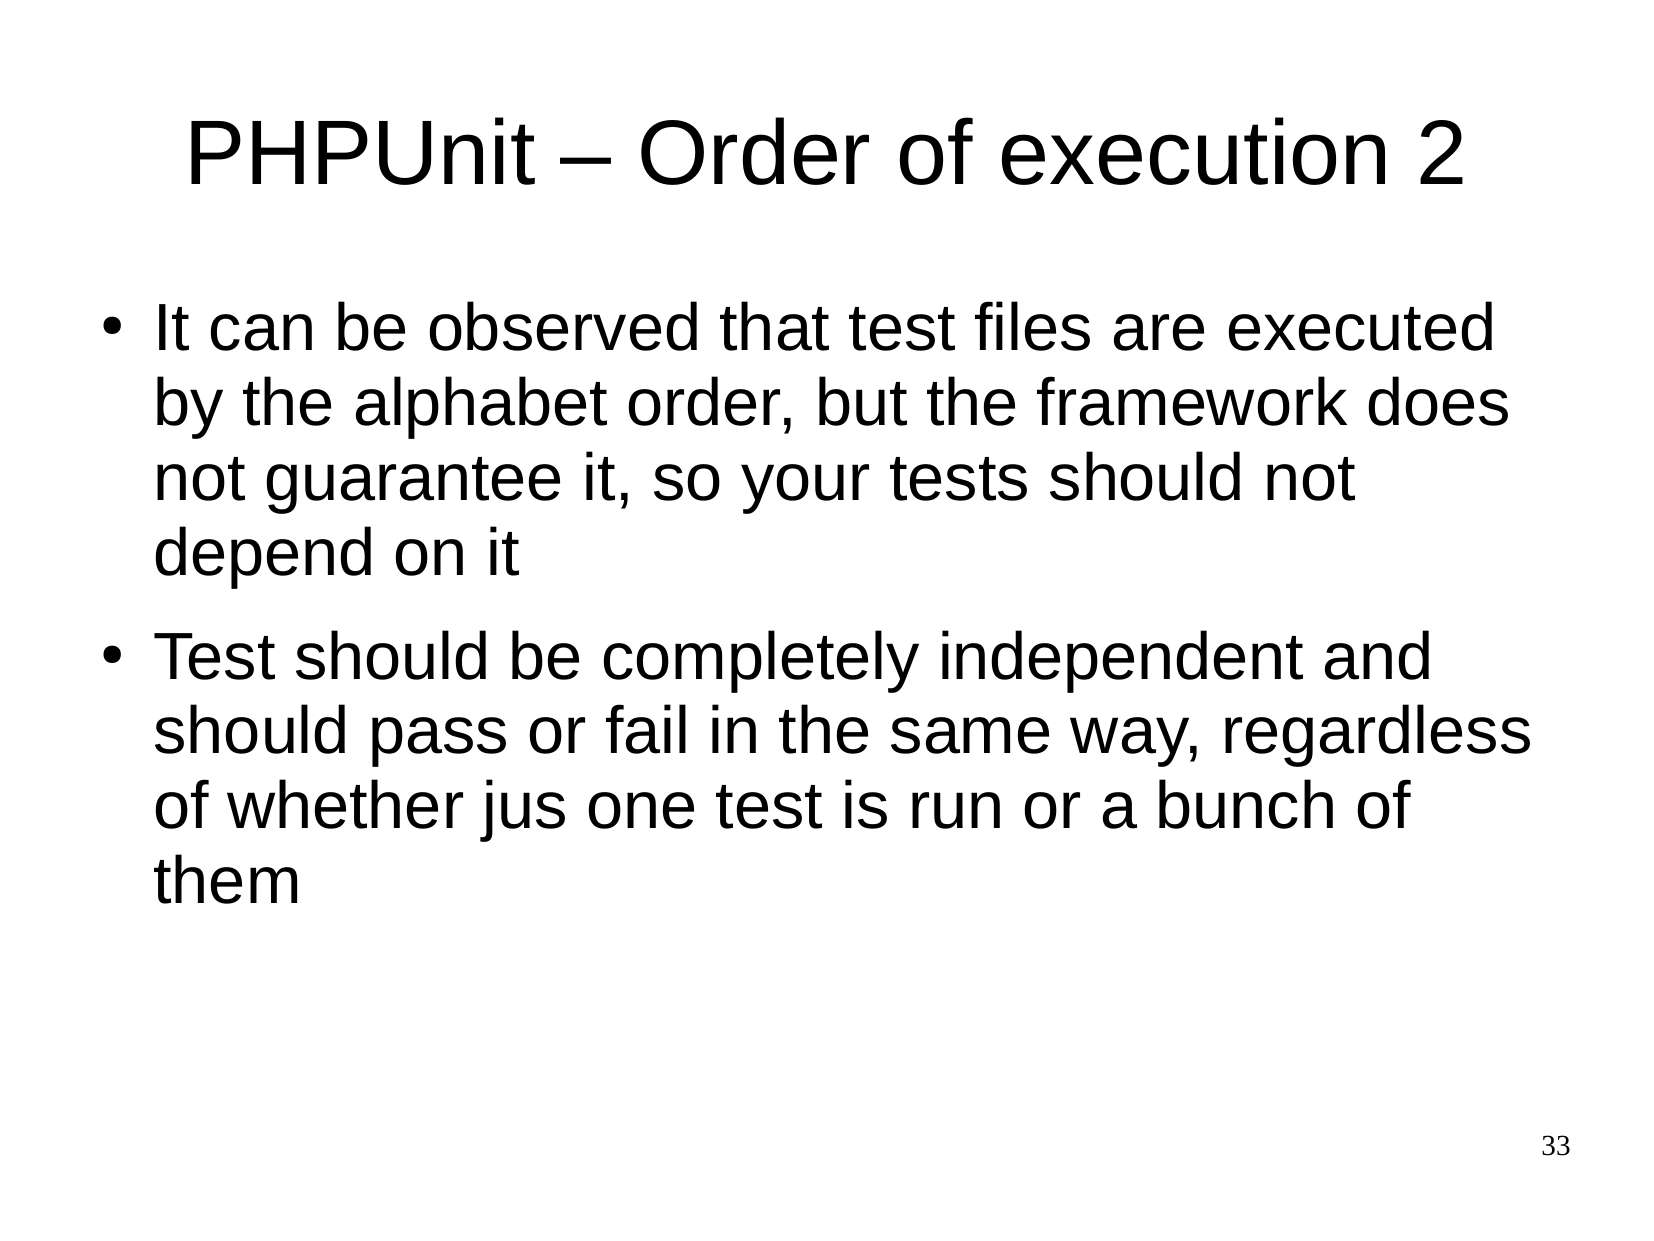

# PHPUnit – Order of execution 2
It can be observed that test files are executed by the alphabet order, but the framework does not guarantee it, so your tests should not depend on it
Test should be completely independent and should pass or fail in the same way, regardless of whether jus one test is run or a bunch of them
33